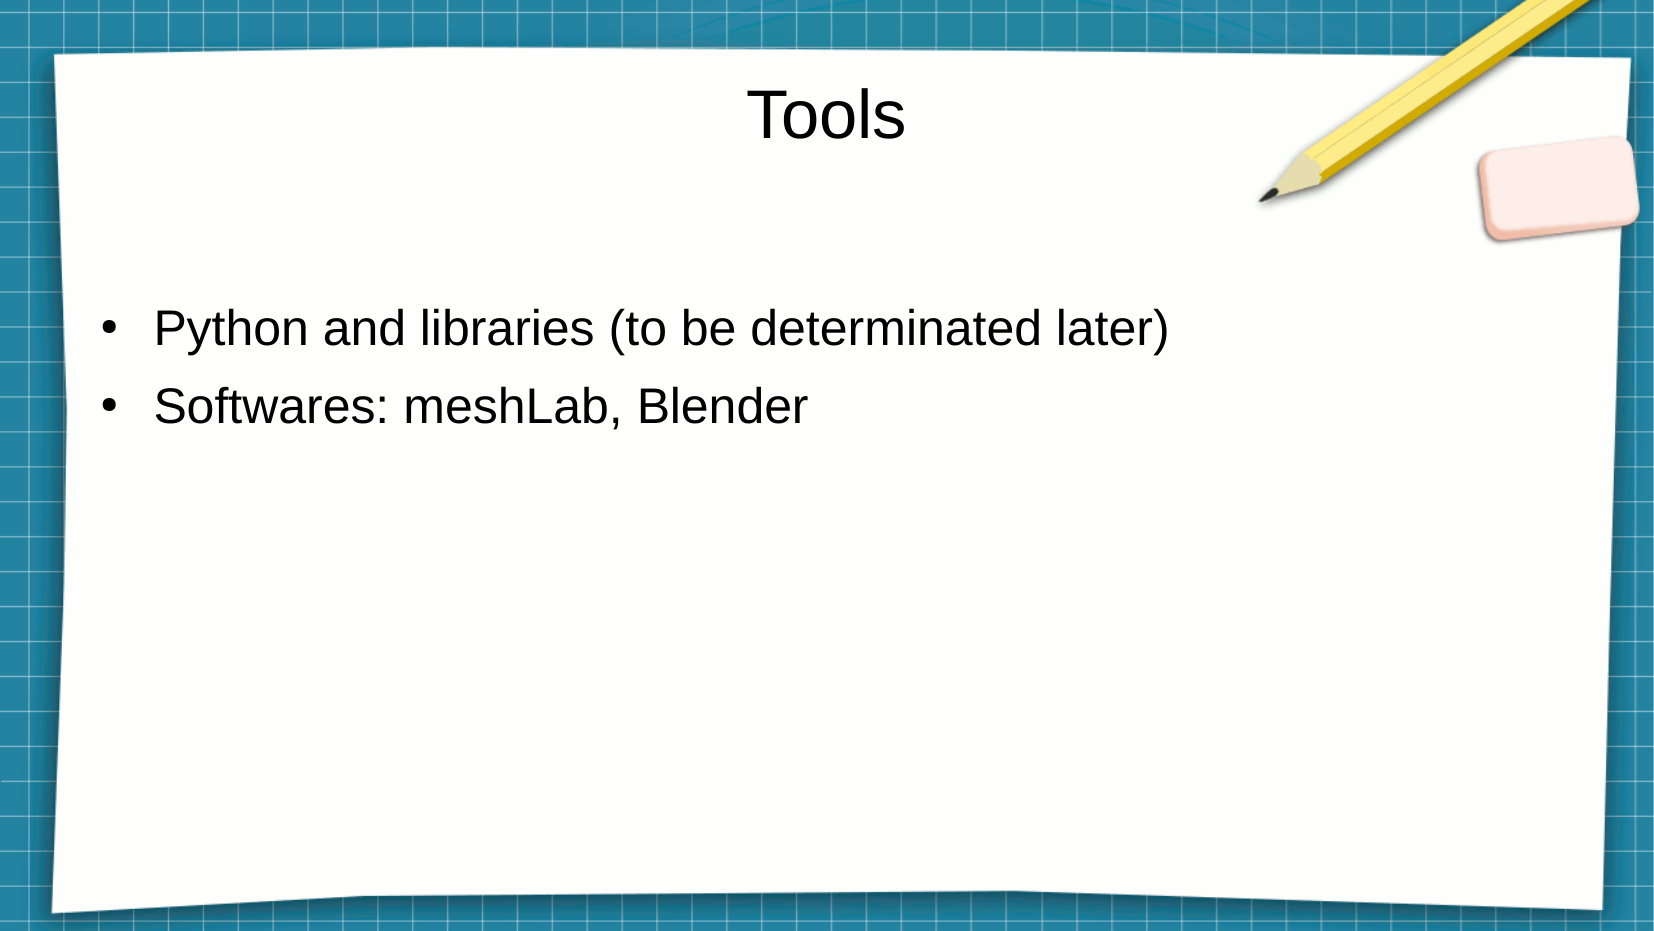

# Tools
Python and libraries (to be determinated later)
Softwares: meshLab, Blender